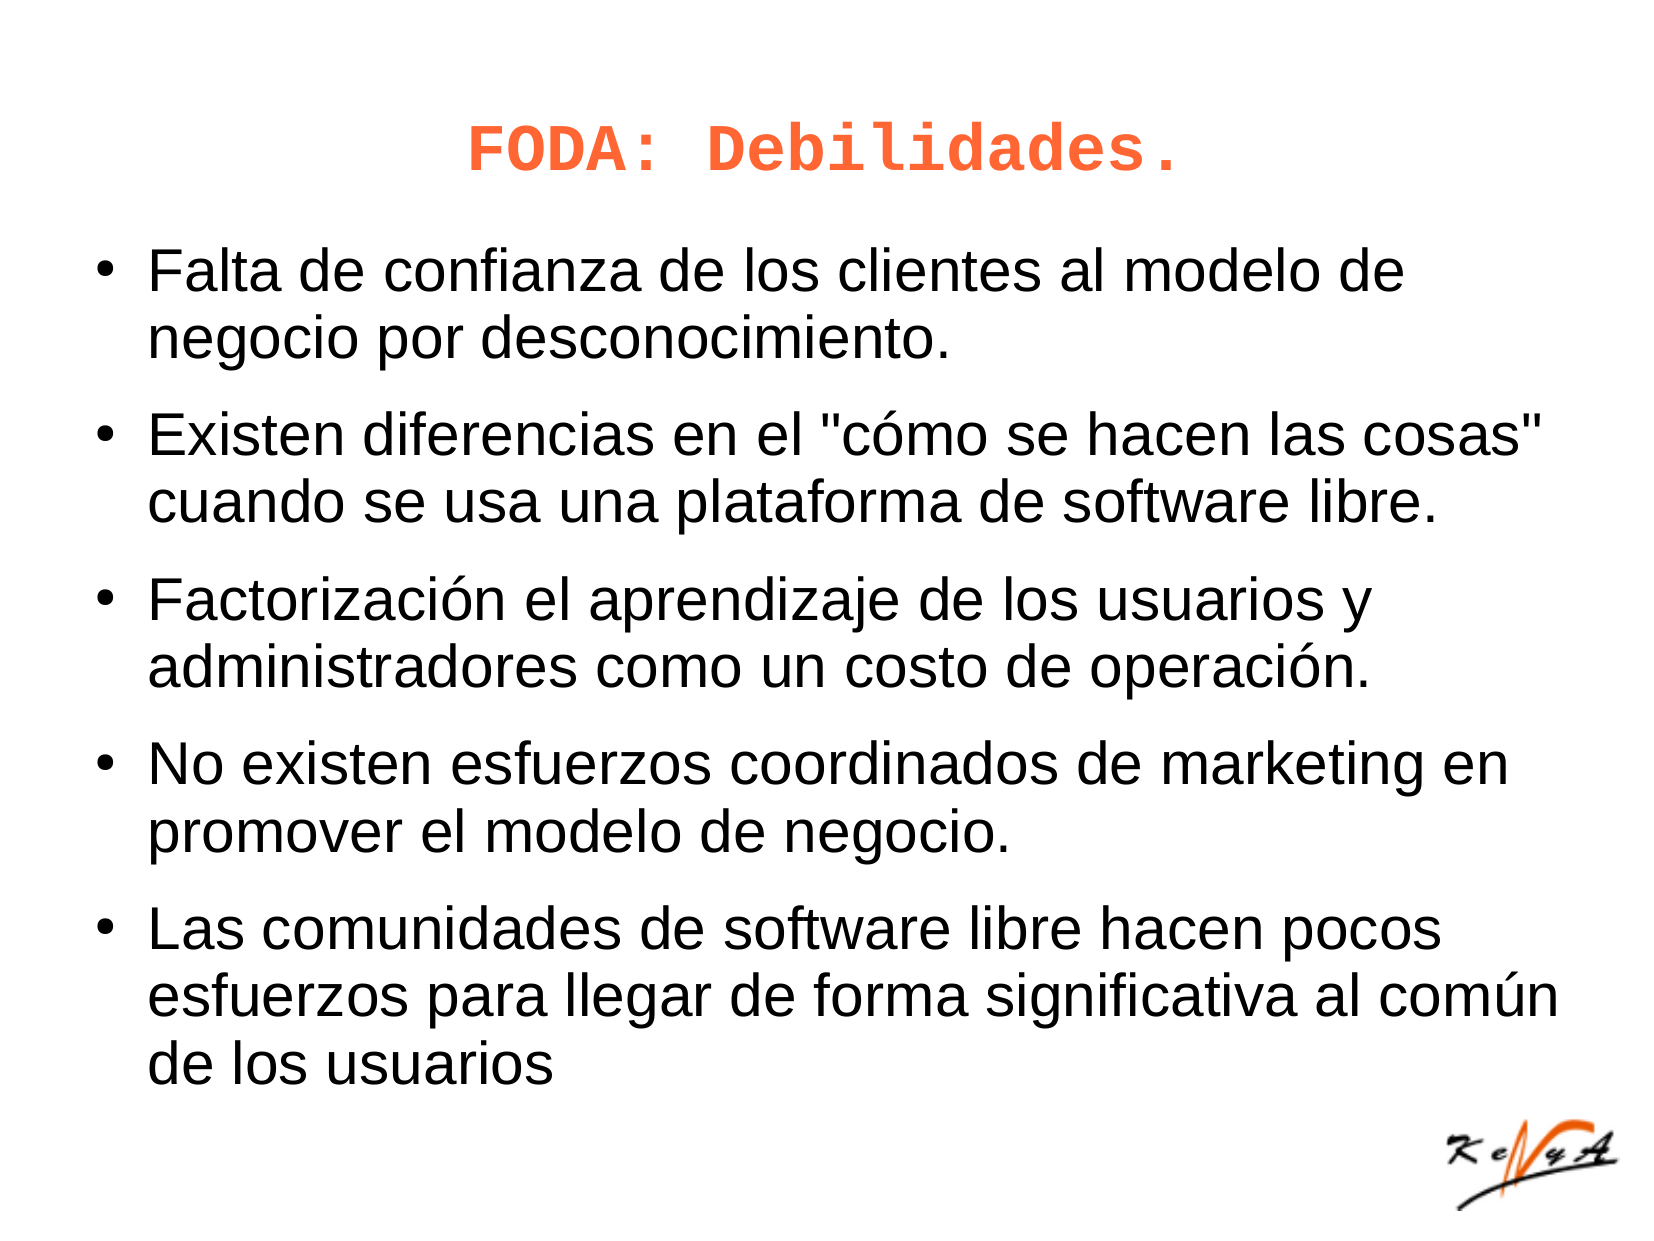

# FODA: Debilidades.
Falta de confianza de los clientes al modelo de negocio por desconocimiento.
Existen diferencias en el "cómo se hacen las cosas" cuando se usa una plataforma de software libre.
Factorización el aprendizaje de los usuarios y administradores como un costo de operación.
No existen esfuerzos coordinados de marketing en promover el modelo de negocio.
Las comunidades de software libre hacen pocos esfuerzos para llegar de forma significativa al común de los usuarios